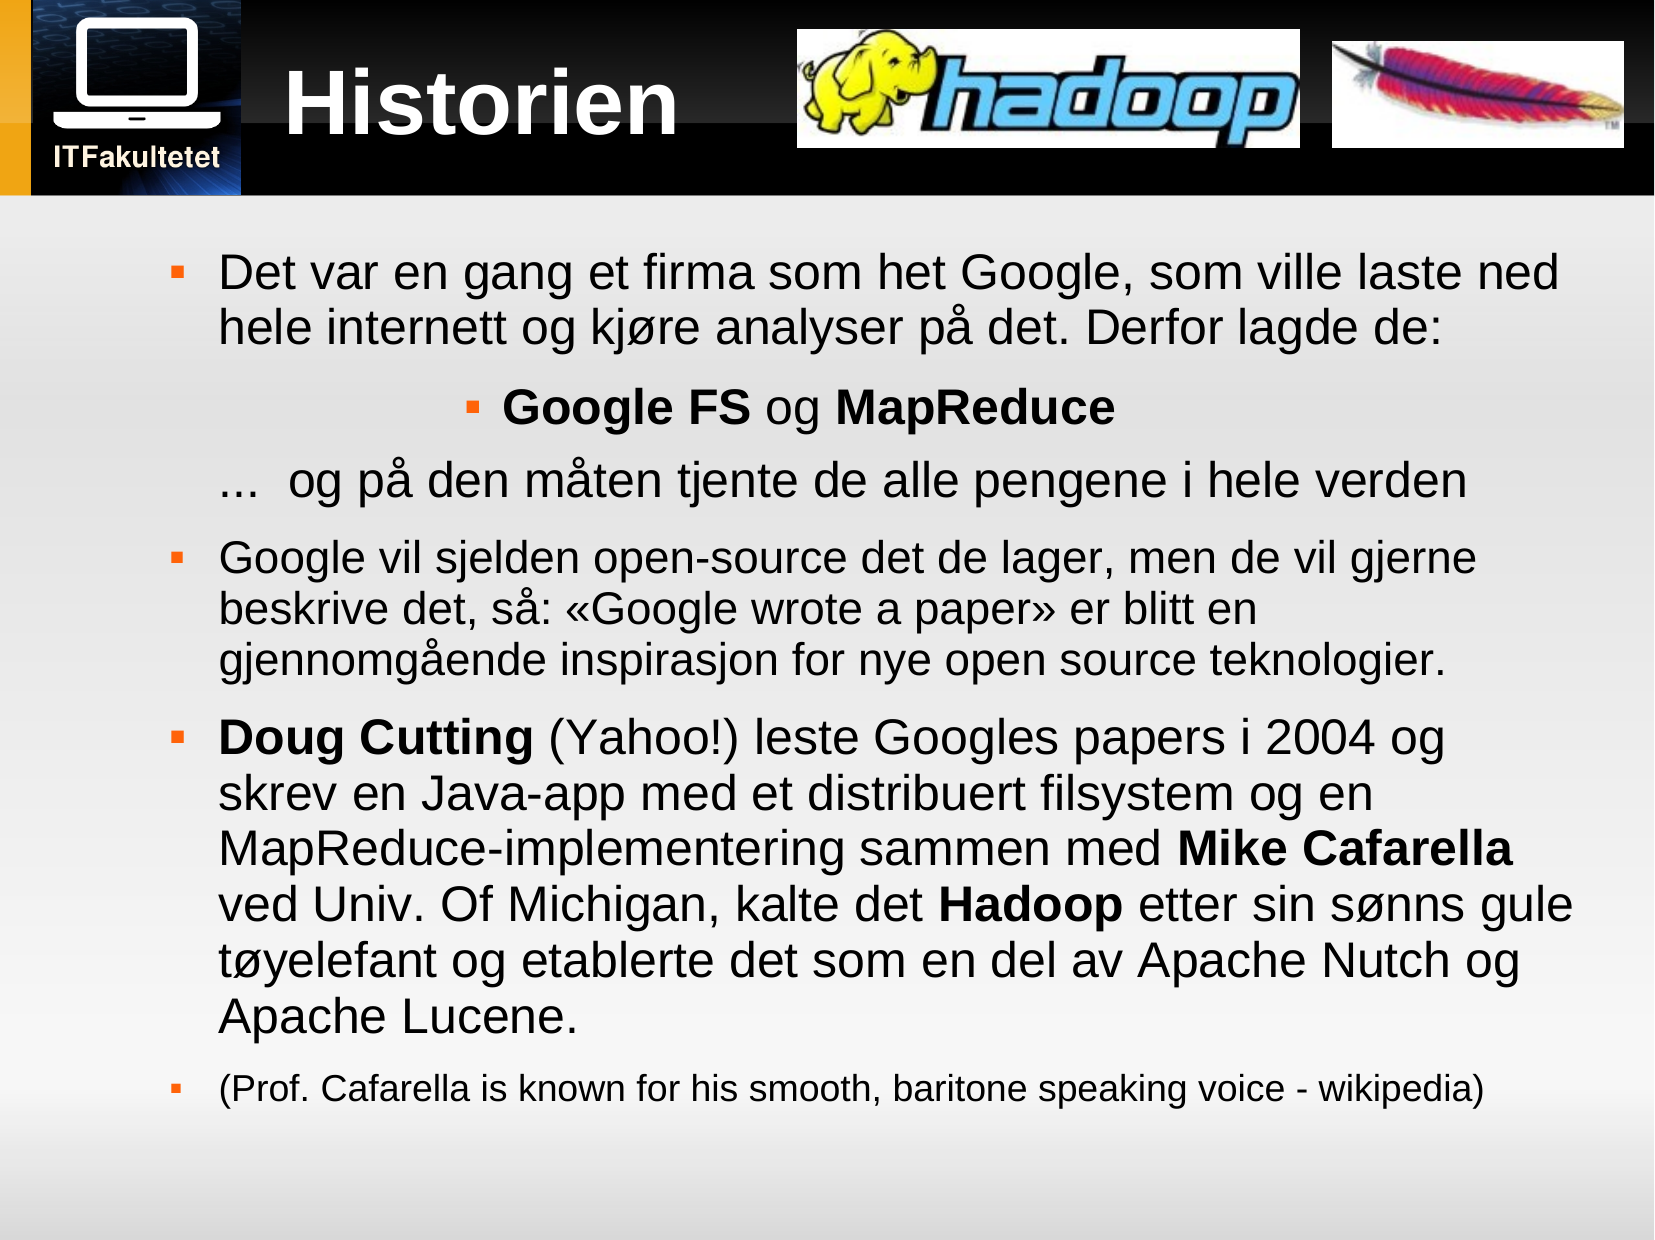

Historien
Det var en gang et firma som het Google, som ville laste ned

hele internett og kjøre analyser på det. Derfor lagde de:
Google FS og MapReduce

... og på den måten tjente de alle pengene i hele verden
Google vil sjelden open-source det de lager, men de vil gjerne

beskrive det, så: «Google wrote a paper» er blitt en
gjennomgående inspirasjon for nye open source teknologier.
Doug Cutting (Yahoo!) leste Googles papers i 2004 og

skrev en Java-app med et distribuert filsystem og en
MapReduce-implementering sammen med Mike Cafarella
ved Univ. Of Michigan, kalte det Hadoop etter sin sønns gule
tøyelefant og etablerte det som en del av Apache Nutch og
Apache Lucene.
(Prof. Cafarella is known for his smooth, baritone speaking voice - wikipedia)
